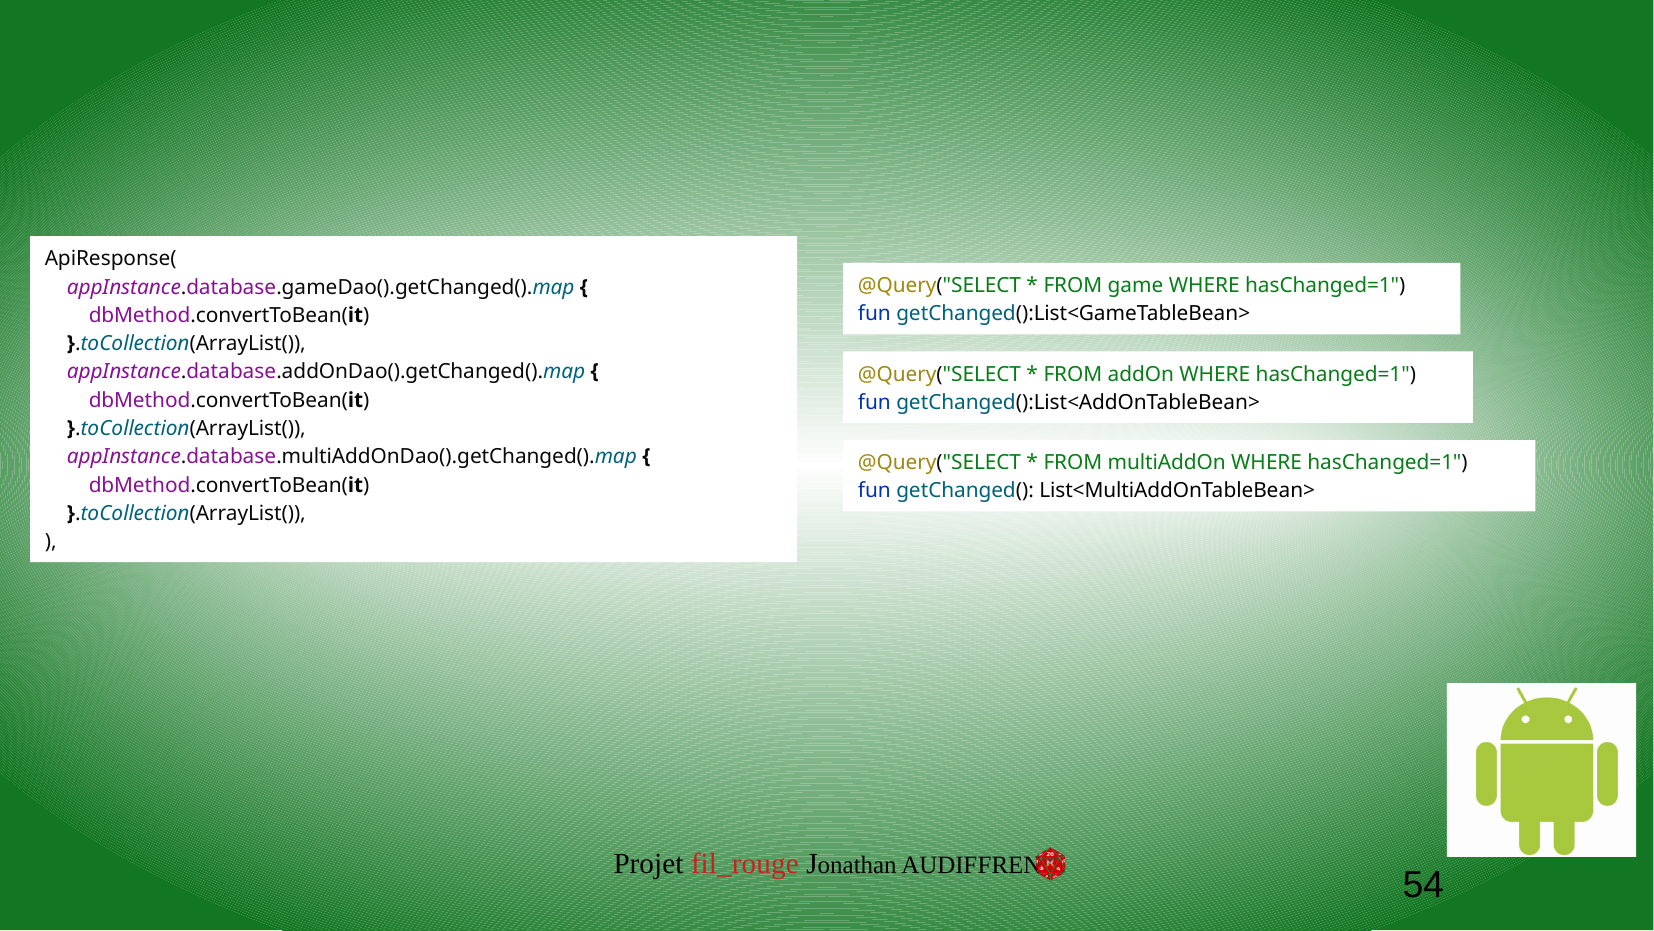

ApiResponse(
 appInstance.database.gameDao().getChanged().map {
 dbMethod.convertToBean(it)
 }.toCollection(ArrayList()),
 appInstance.database.addOnDao().getChanged().map {
 dbMethod.convertToBean(it)
 }.toCollection(ArrayList()),
 appInstance.database.multiAddOnDao().getChanged().map {
 dbMethod.convertToBean(it)
 }.toCollection(ArrayList()),
),
@Query("SELECT * FROM game WHERE hasChanged=1")
fun getChanged():List<GameTableBean>
@Query("SELECT * FROM addOn WHERE hasChanged=1")
fun getChanged():List<AddOnTableBean>
@Query("SELECT * FROM multiAddOn WHERE hasChanged=1")
fun getChanged(): List<MultiAddOnTableBean>